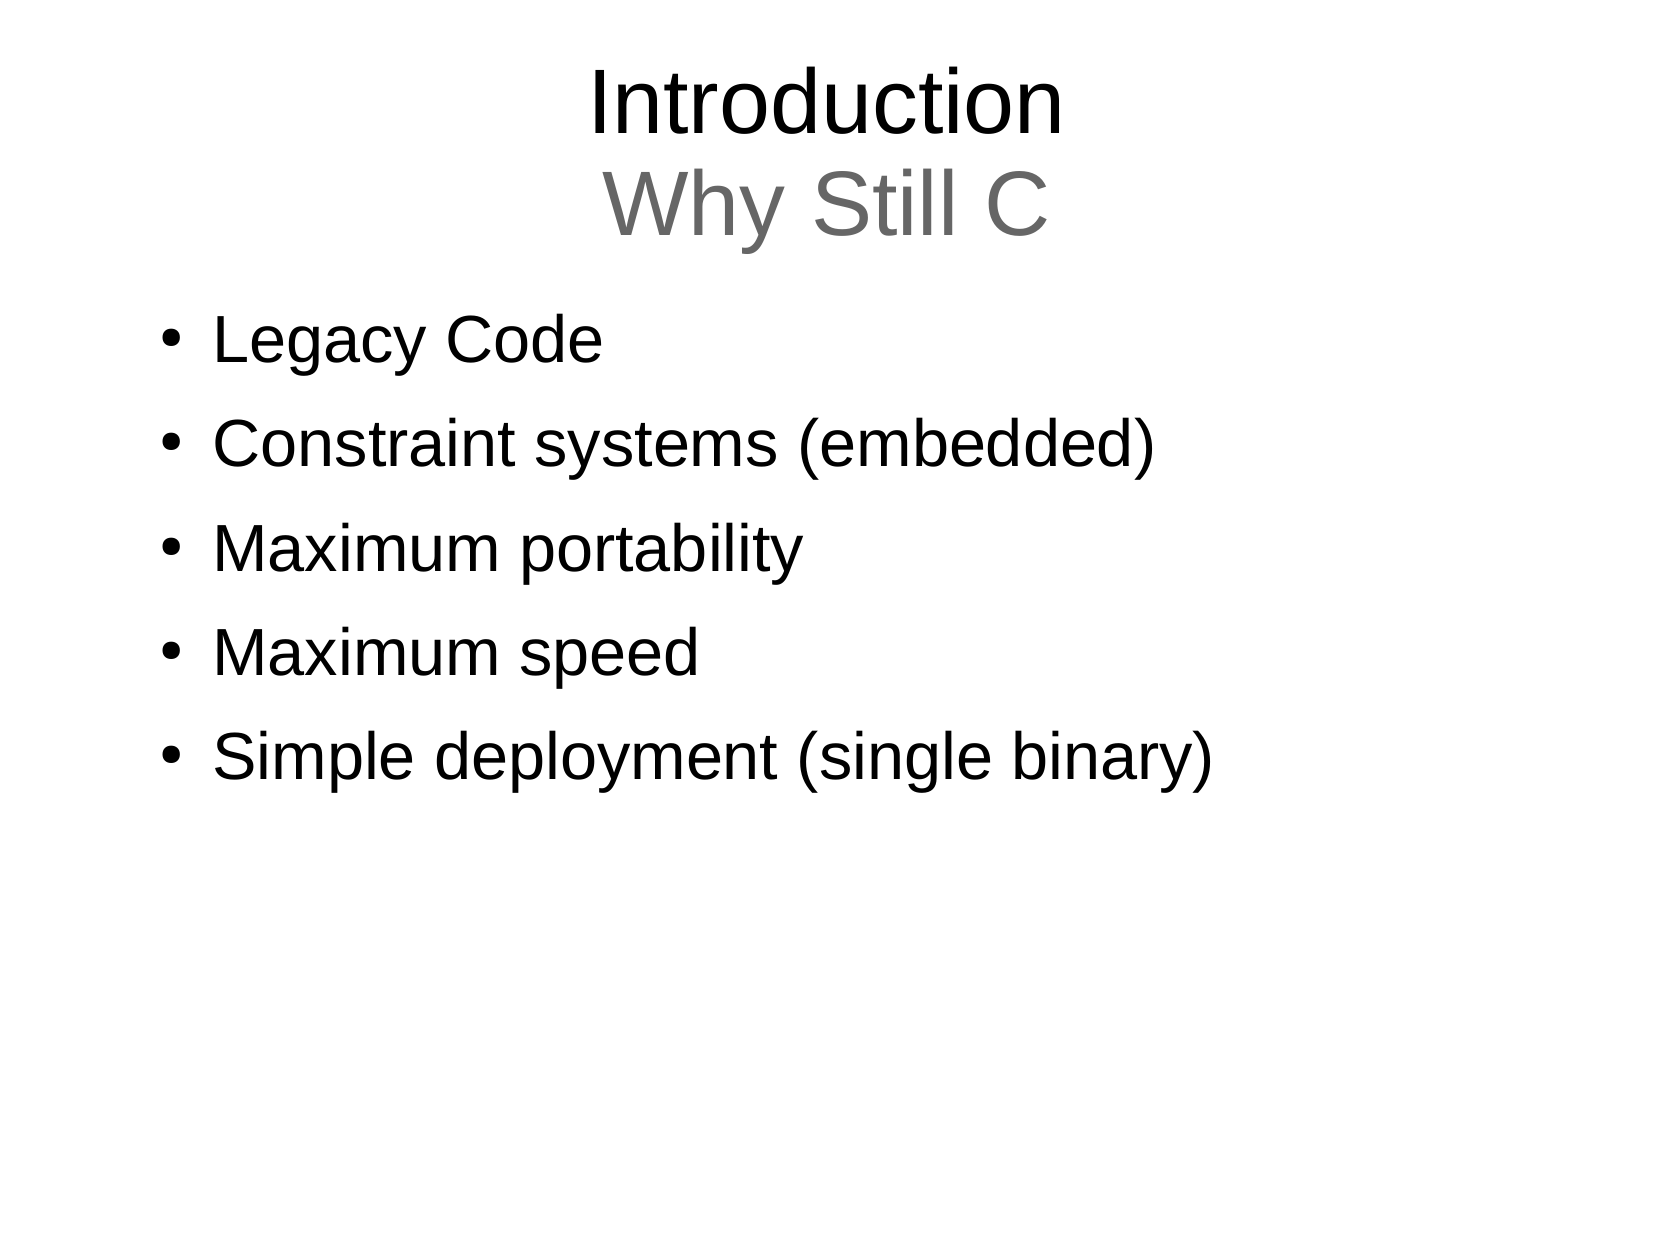

# Introduction Why Still C
Legacy Code
Constraint systems (embedded)
Maximum portability
Maximum speed
Simple deployment (single binary)